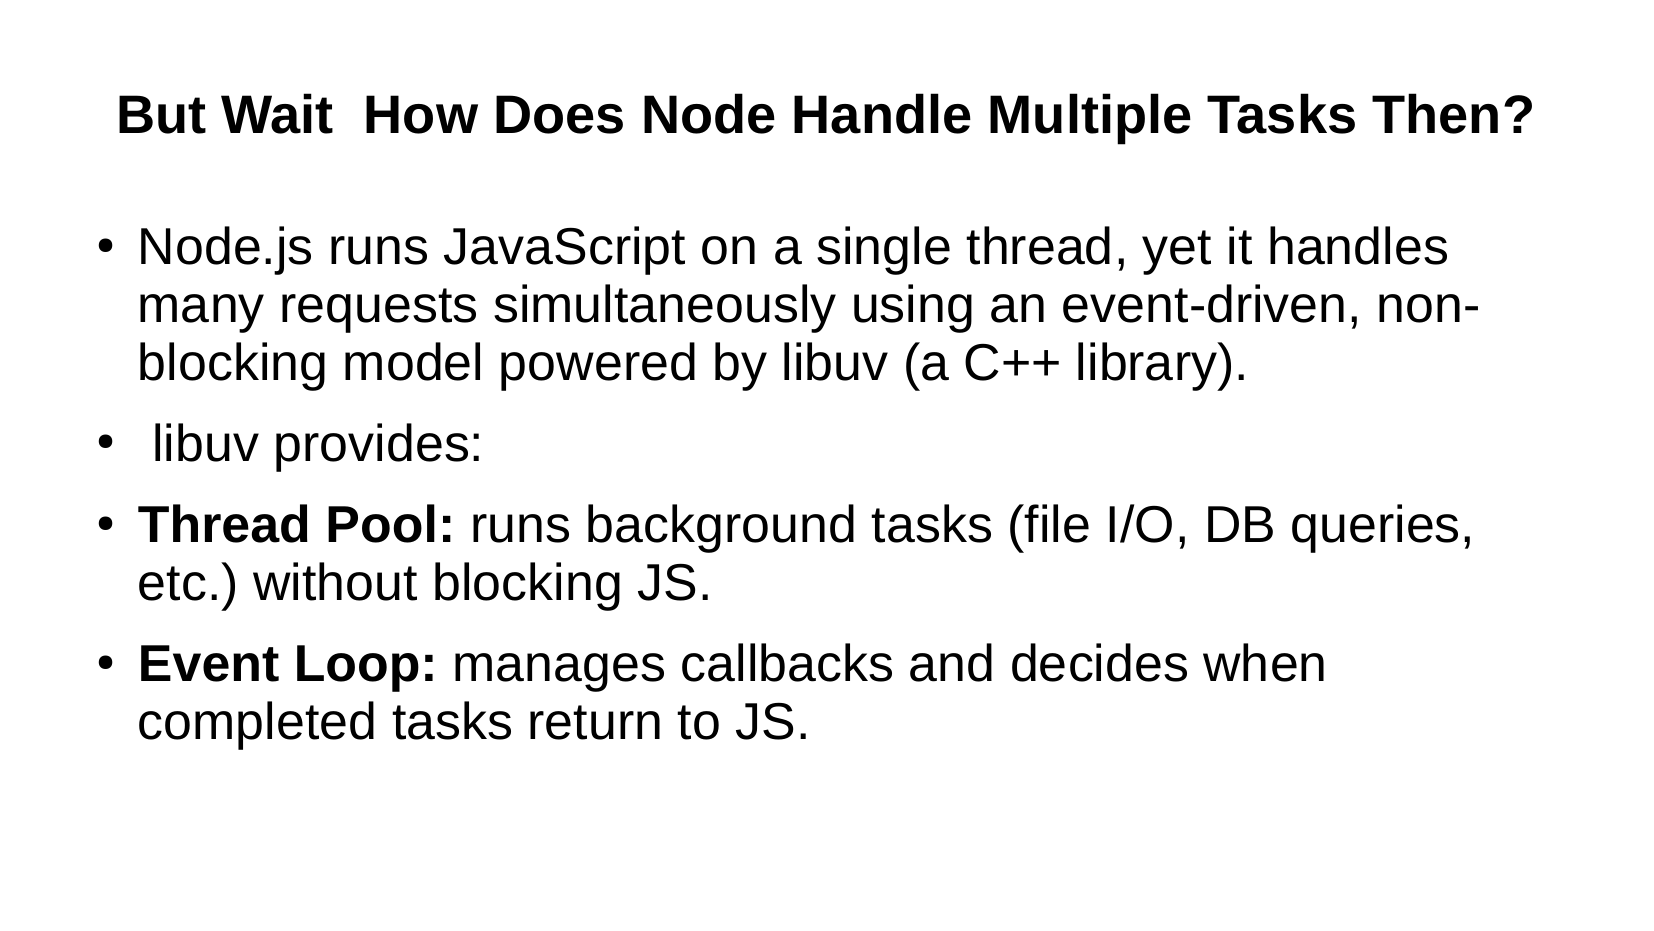

# But Wait How Does Node Handle Multiple Tasks Then?
Node.js runs JavaScript on a single thread, yet it handles many requests simultaneously using an event-driven, non-blocking model powered by libuv (a C++ library).
 libuv provides:
Thread Pool: runs background tasks (file I/O, DB queries, etc.) without blocking JS.
Event Loop: manages callbacks and decides when completed tasks return to JS.